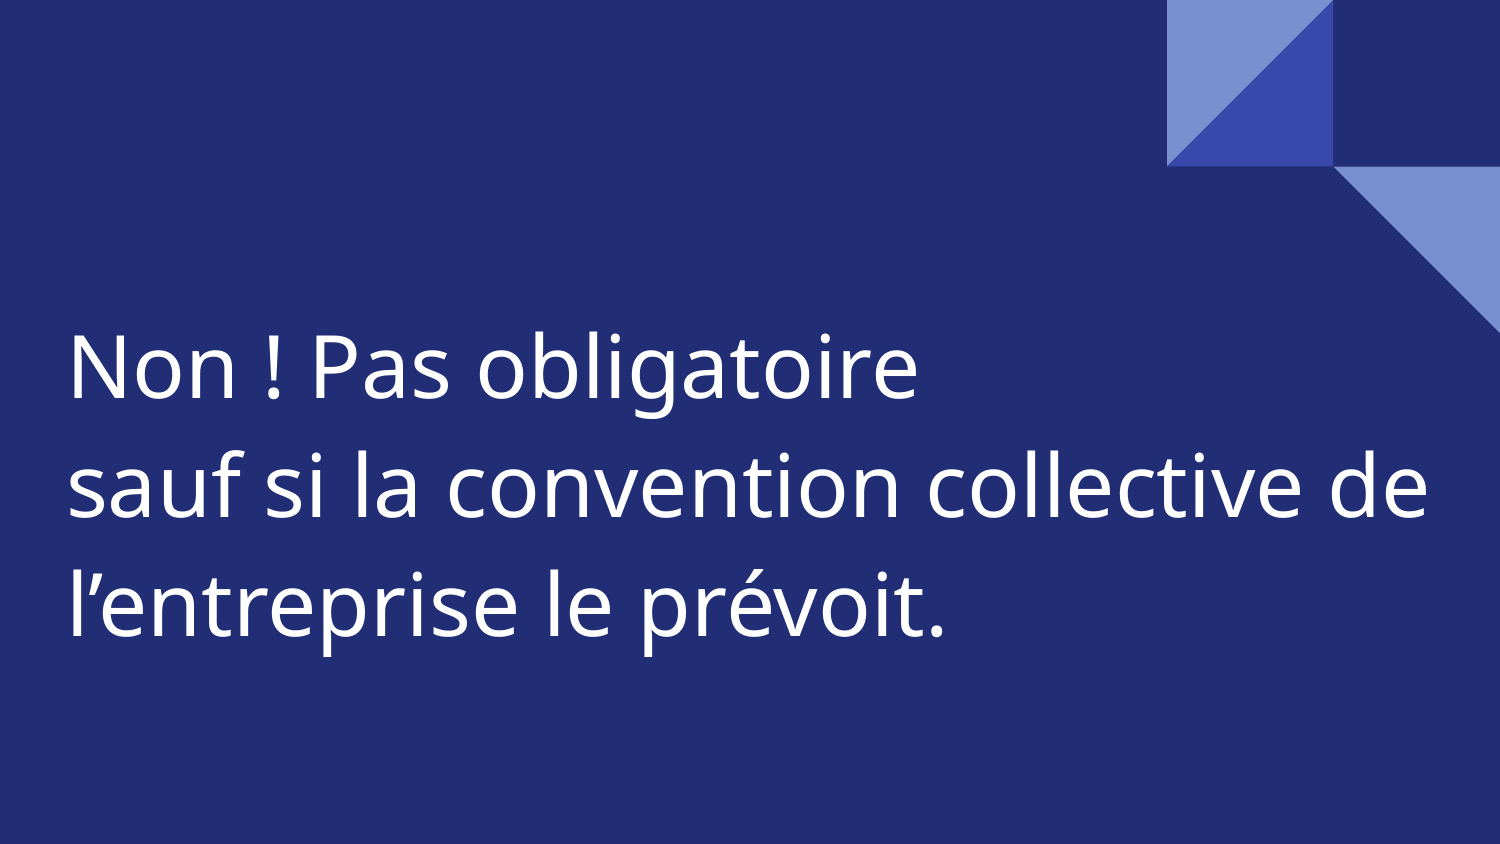

# Non ! Pas obligatoire sauf si la convention collective de l’entreprise le prévoit.